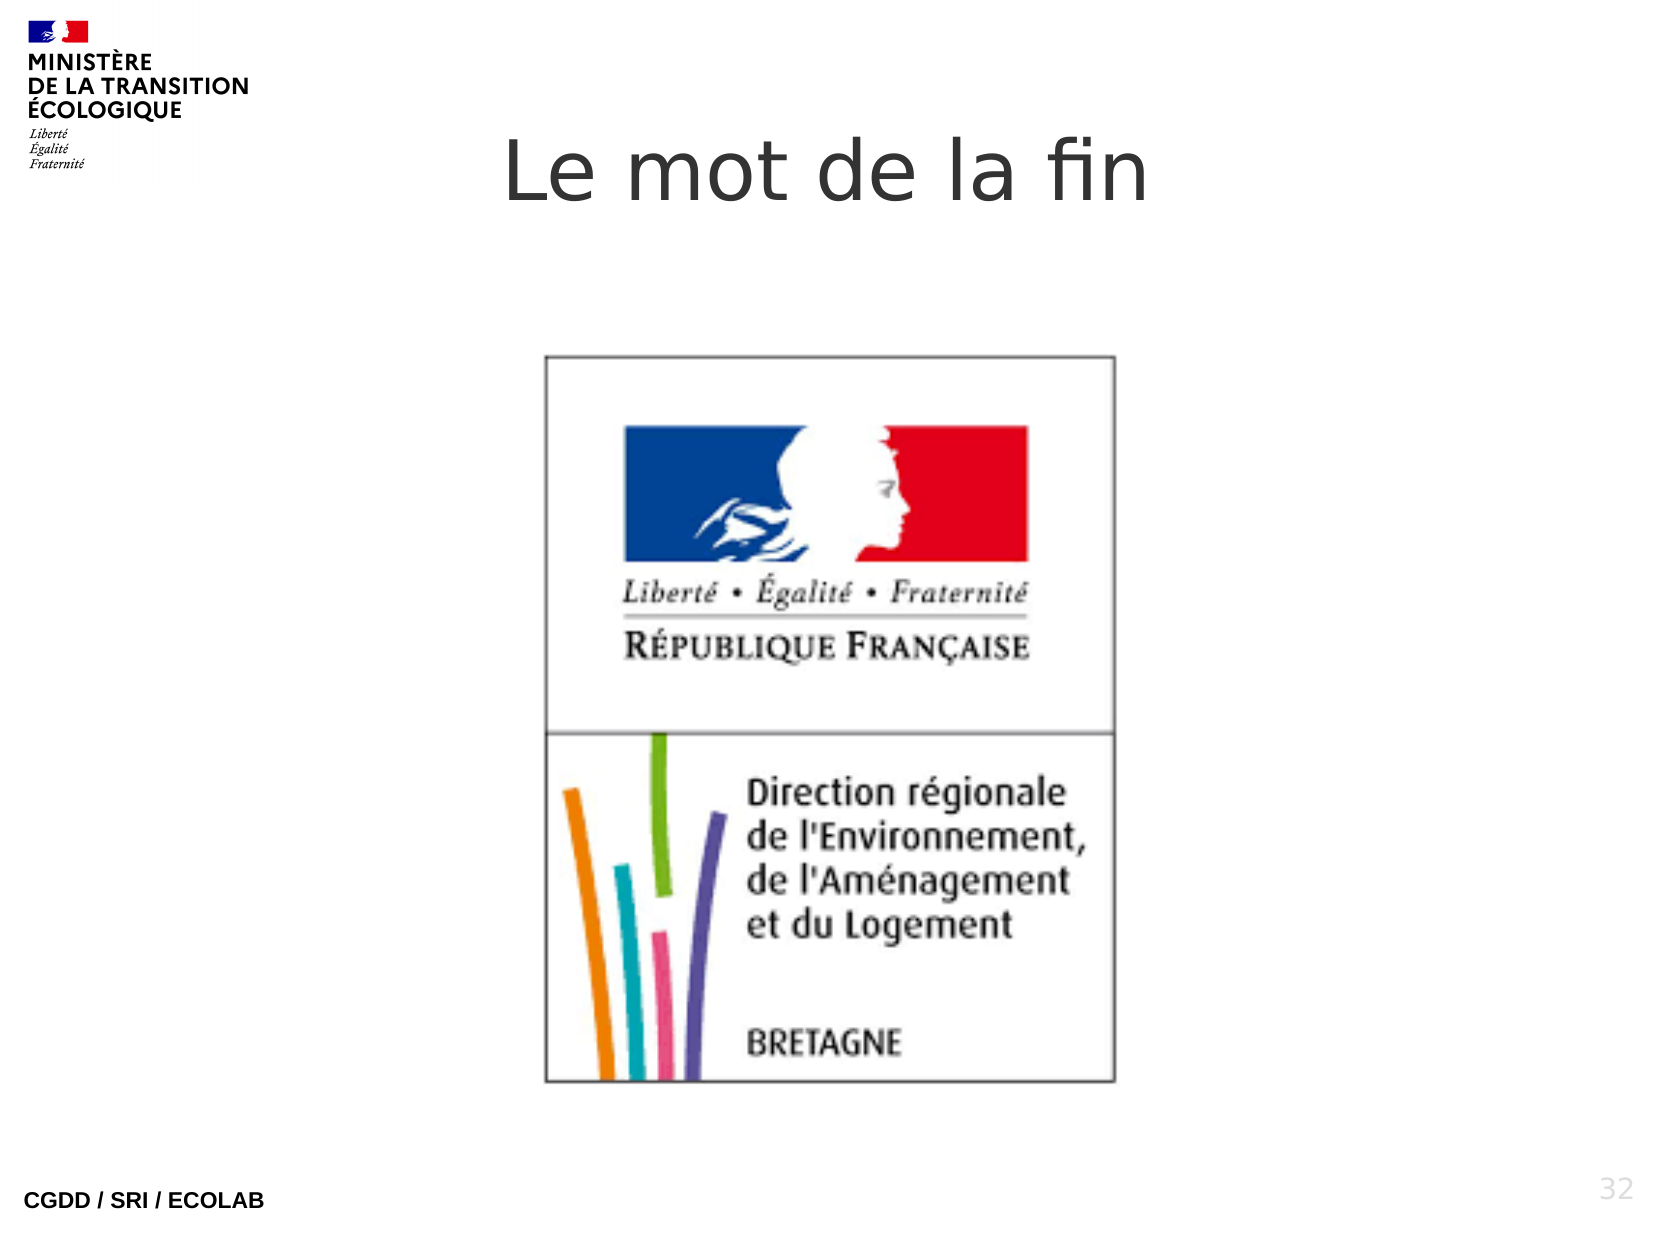

# Le mot de la fin
32